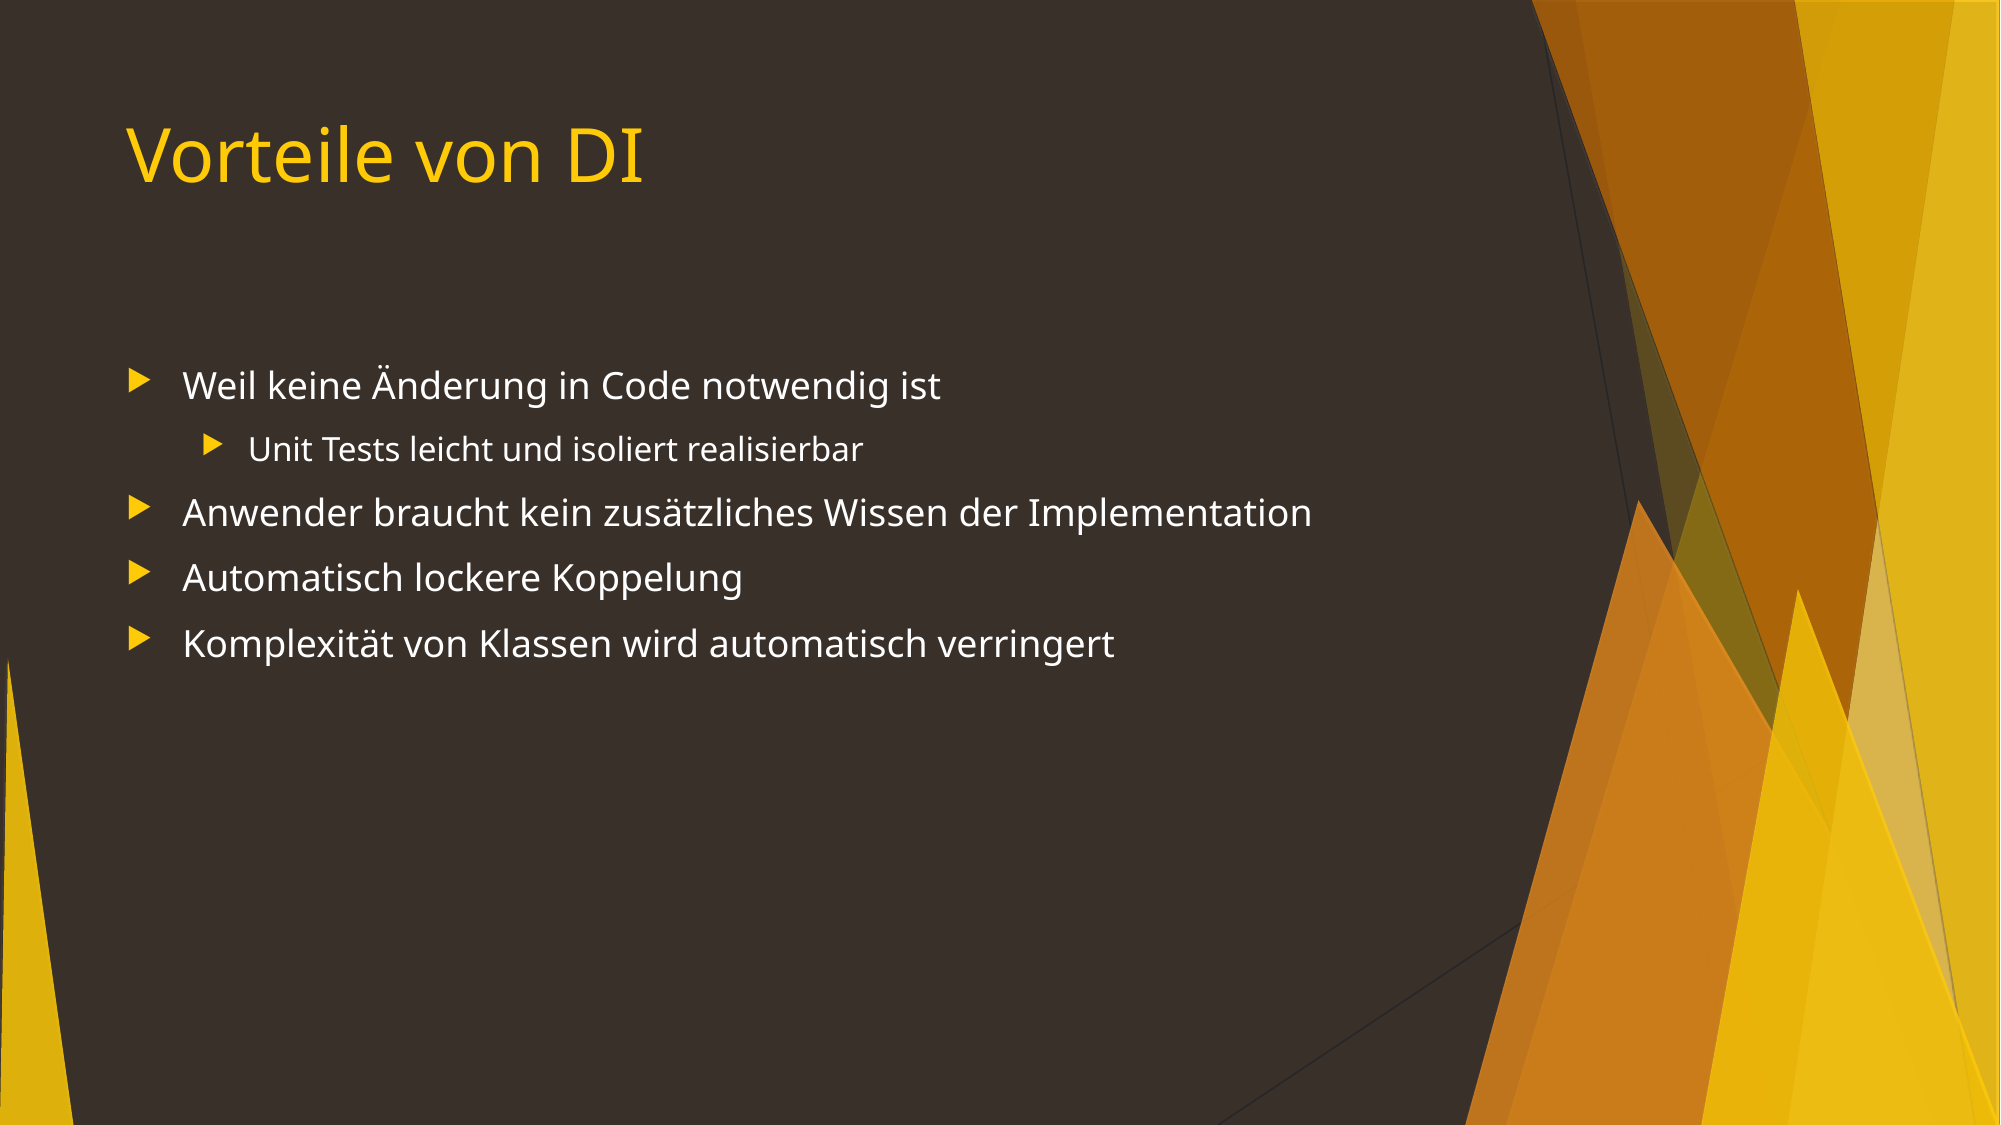

# Vorteile von DI
Weil keine Änderung in Code notwendig ist
Unit Tests leicht und isoliert realisierbar
Anwender braucht kein zusätzliches Wissen der Implementation
Automatisch lockere Koppelung
Komplexität von Klassen wird automatisch verringert